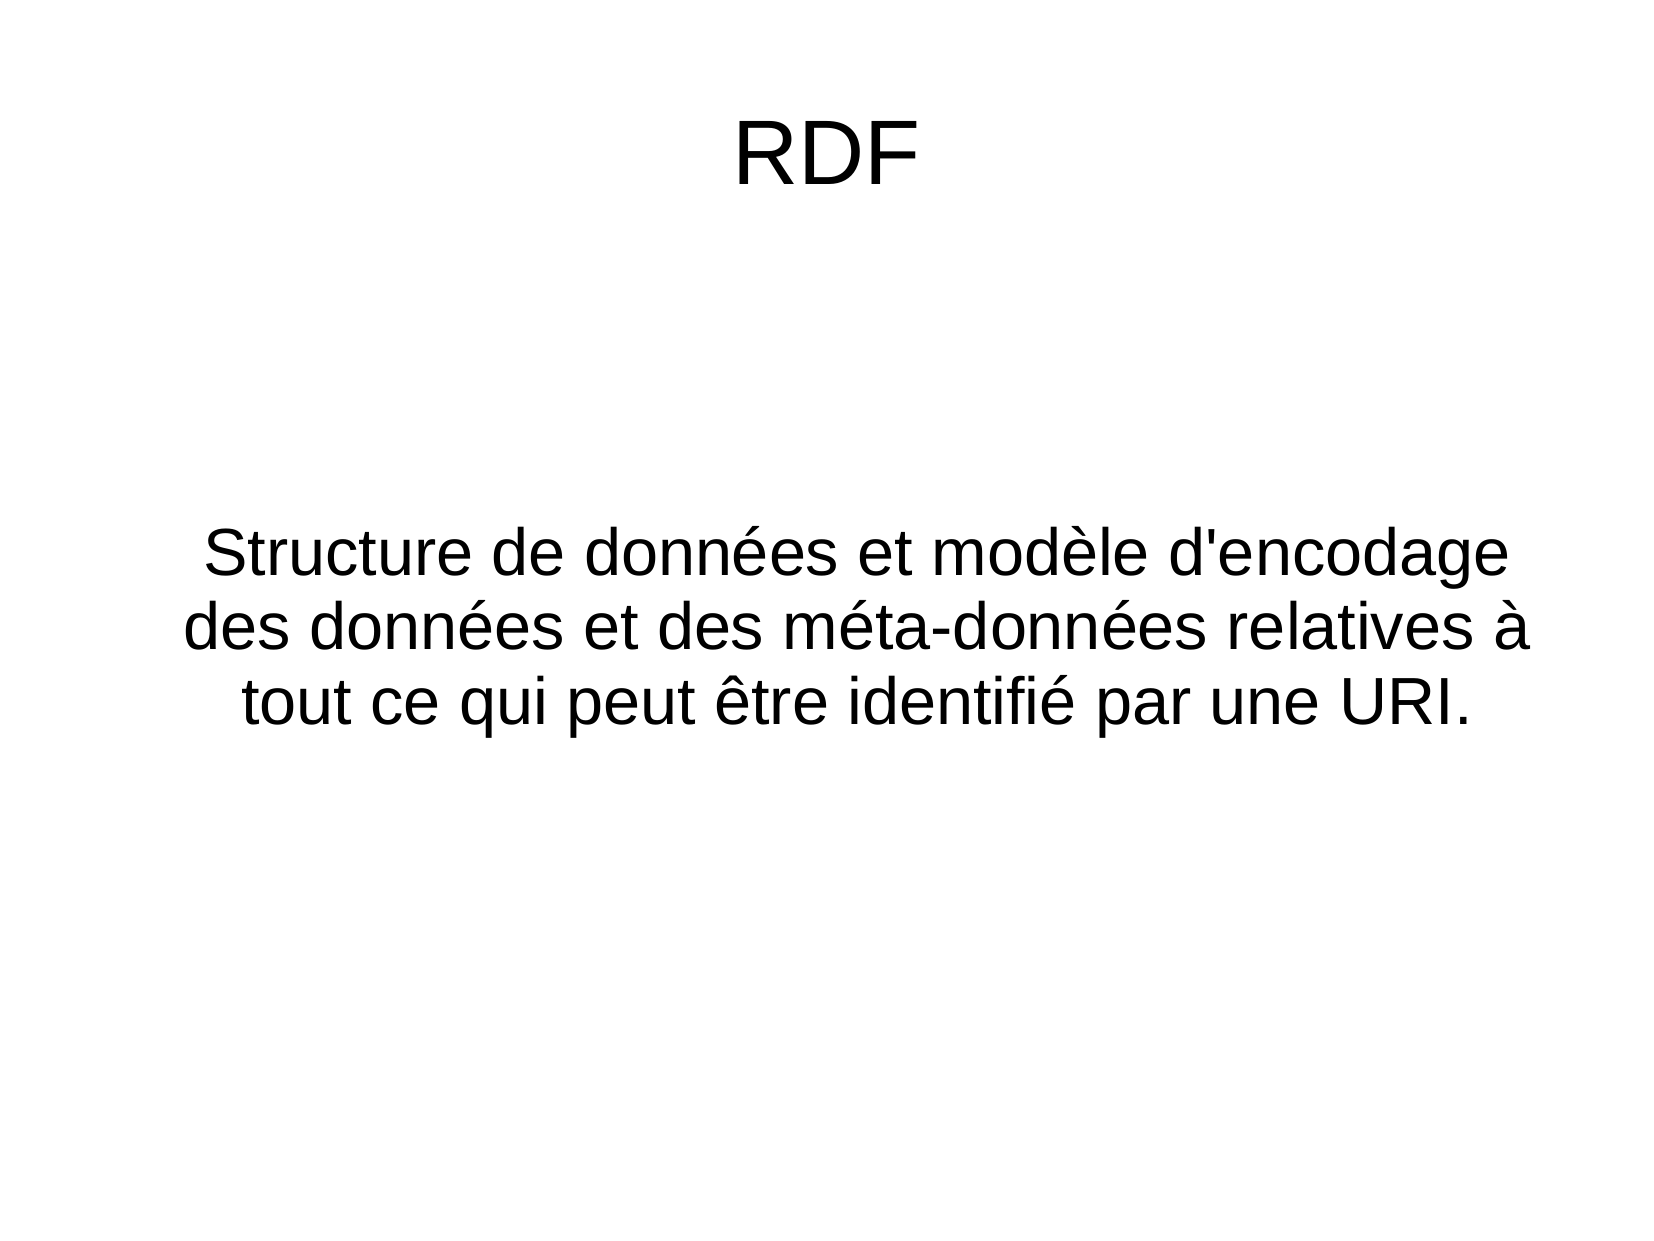

# RDF
Structure de données et modèle d'encodage des données et des méta-données relatives à tout ce qui peut être identifié par une URI.